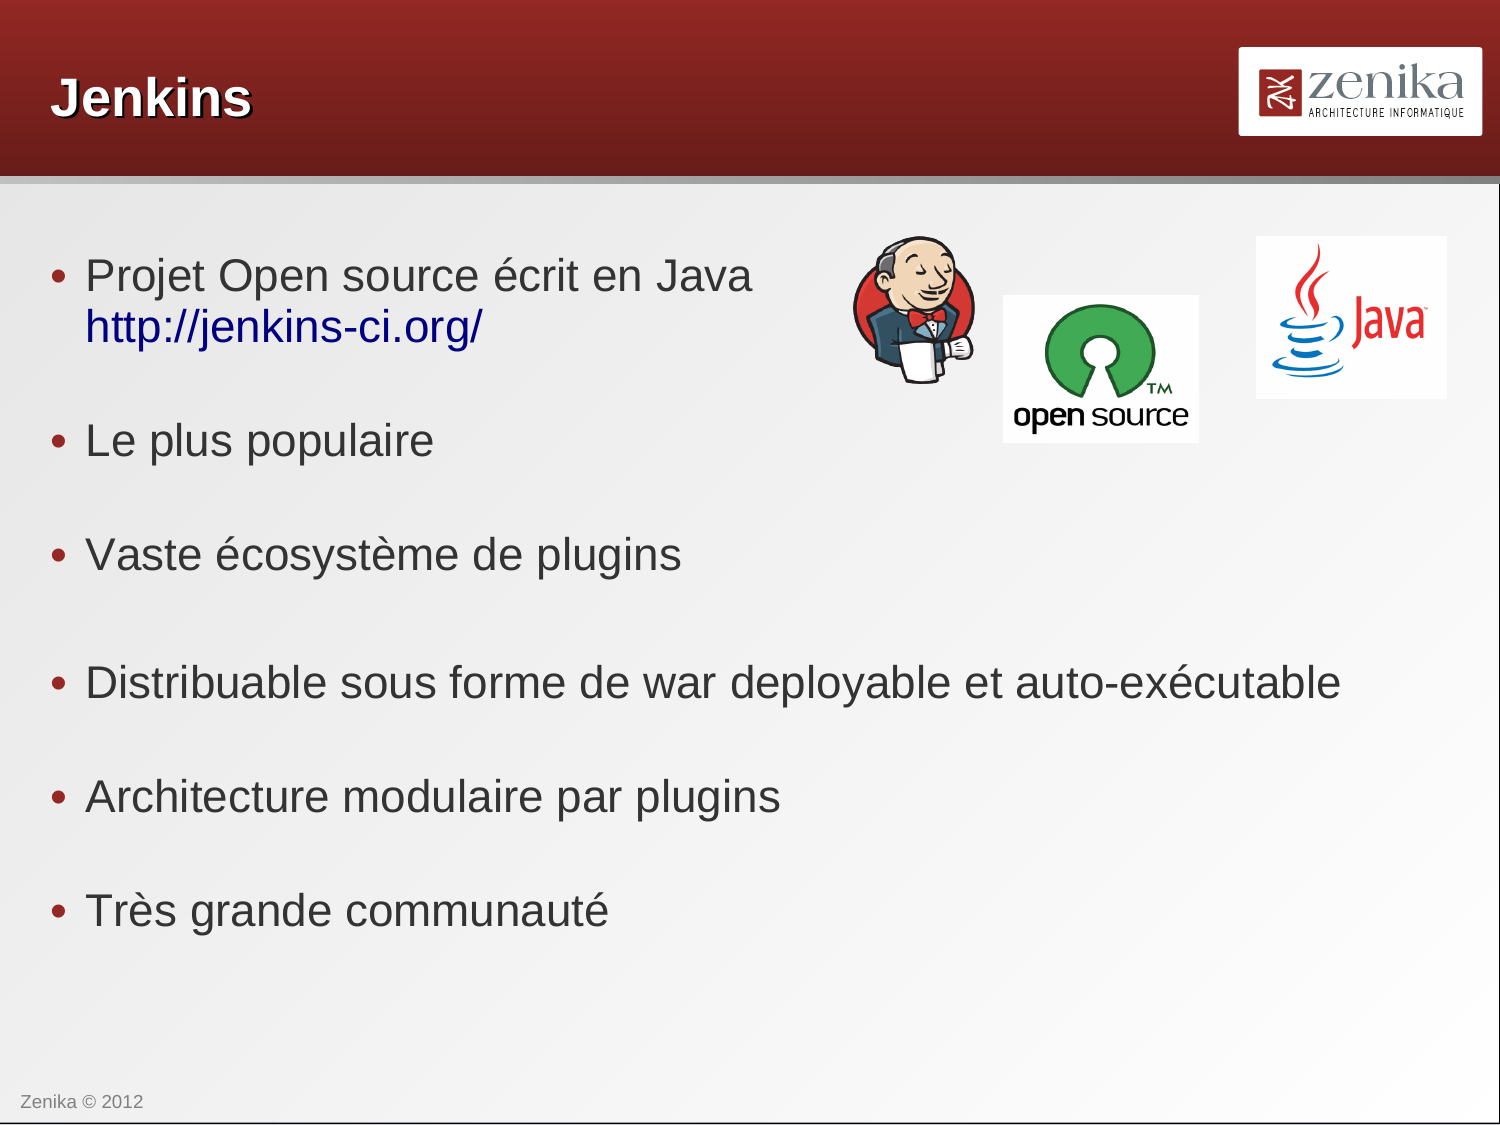

# Jenkins
Projet Open source écrit en Java
http://jenkins-ci.org/
Le plus populaire
Vaste écosystème de plugins
Distribuable sous forme de war deployable et auto-exécutable
Architecture modulaire par plugins
Très grande communauté